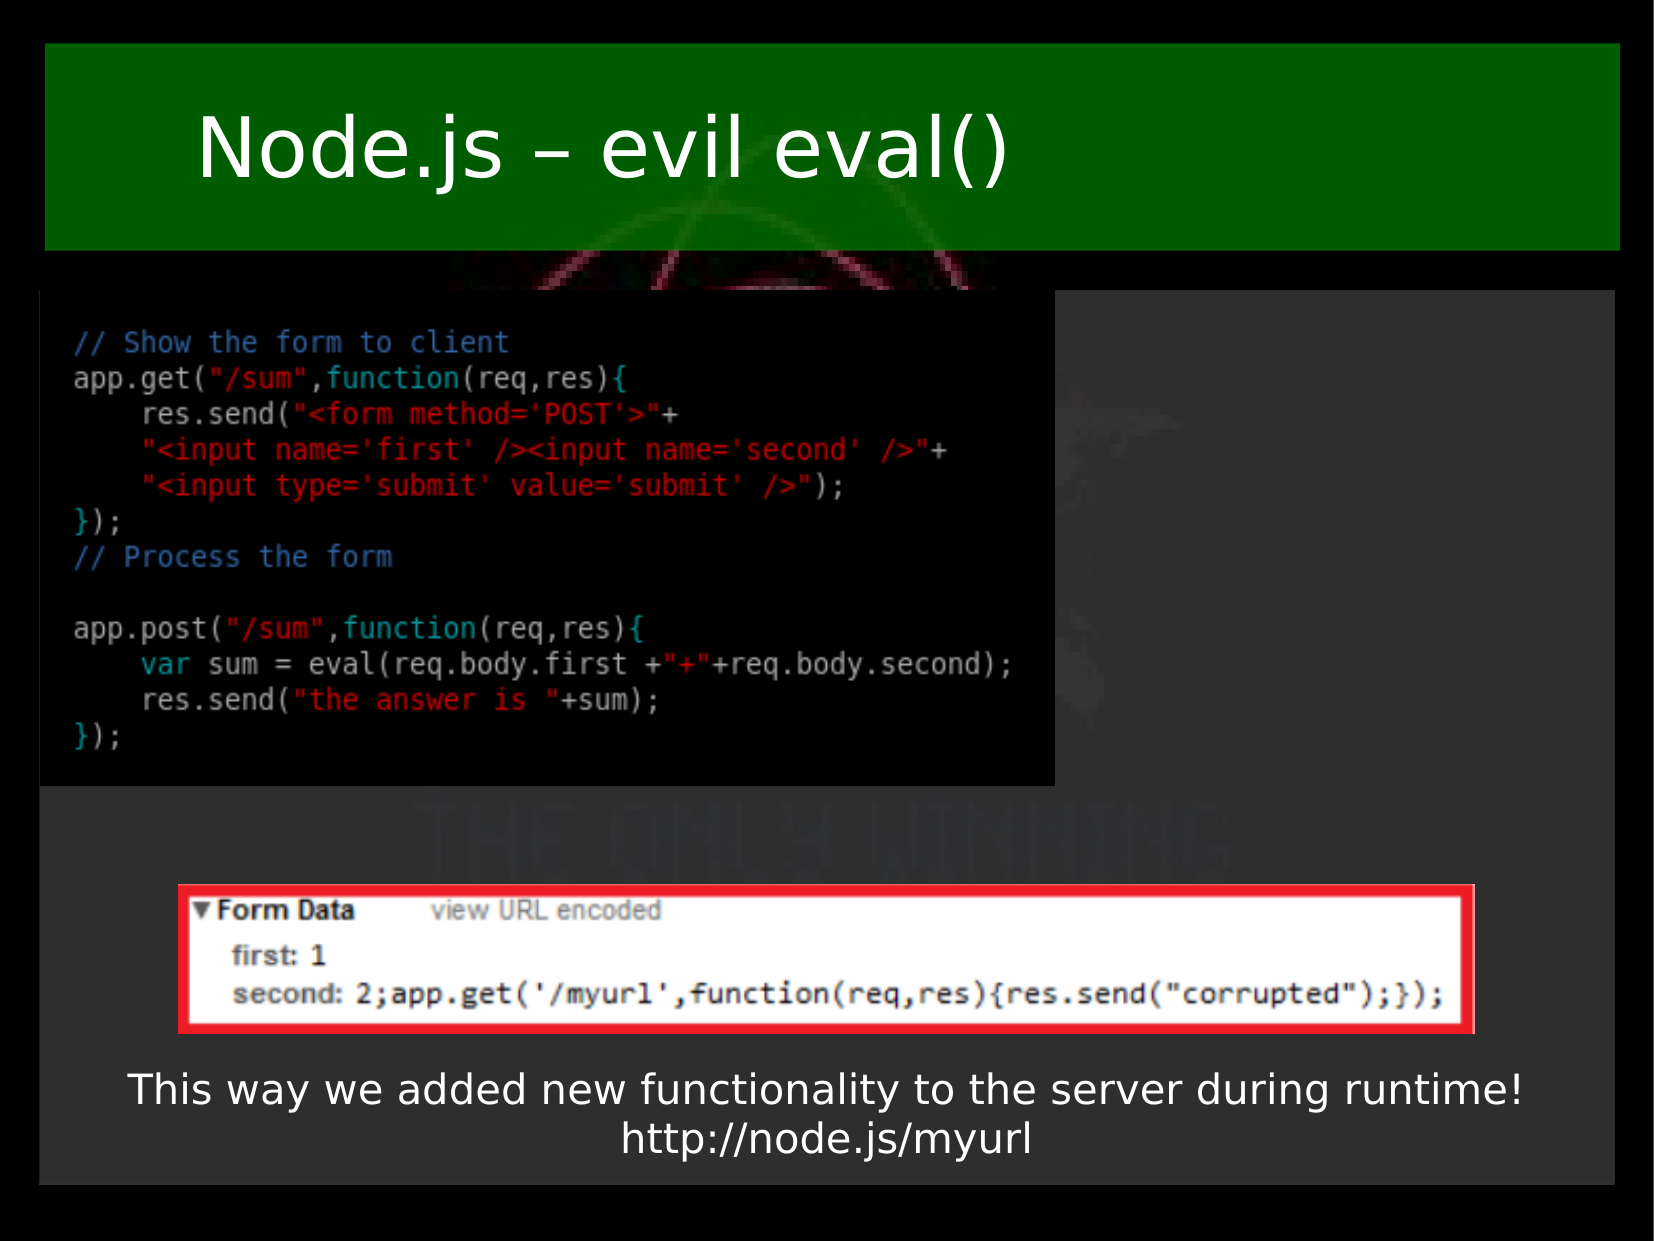

# Node.js – evil eval()
This way we added new functionality to the server during runtime!
http://node.js/myurl